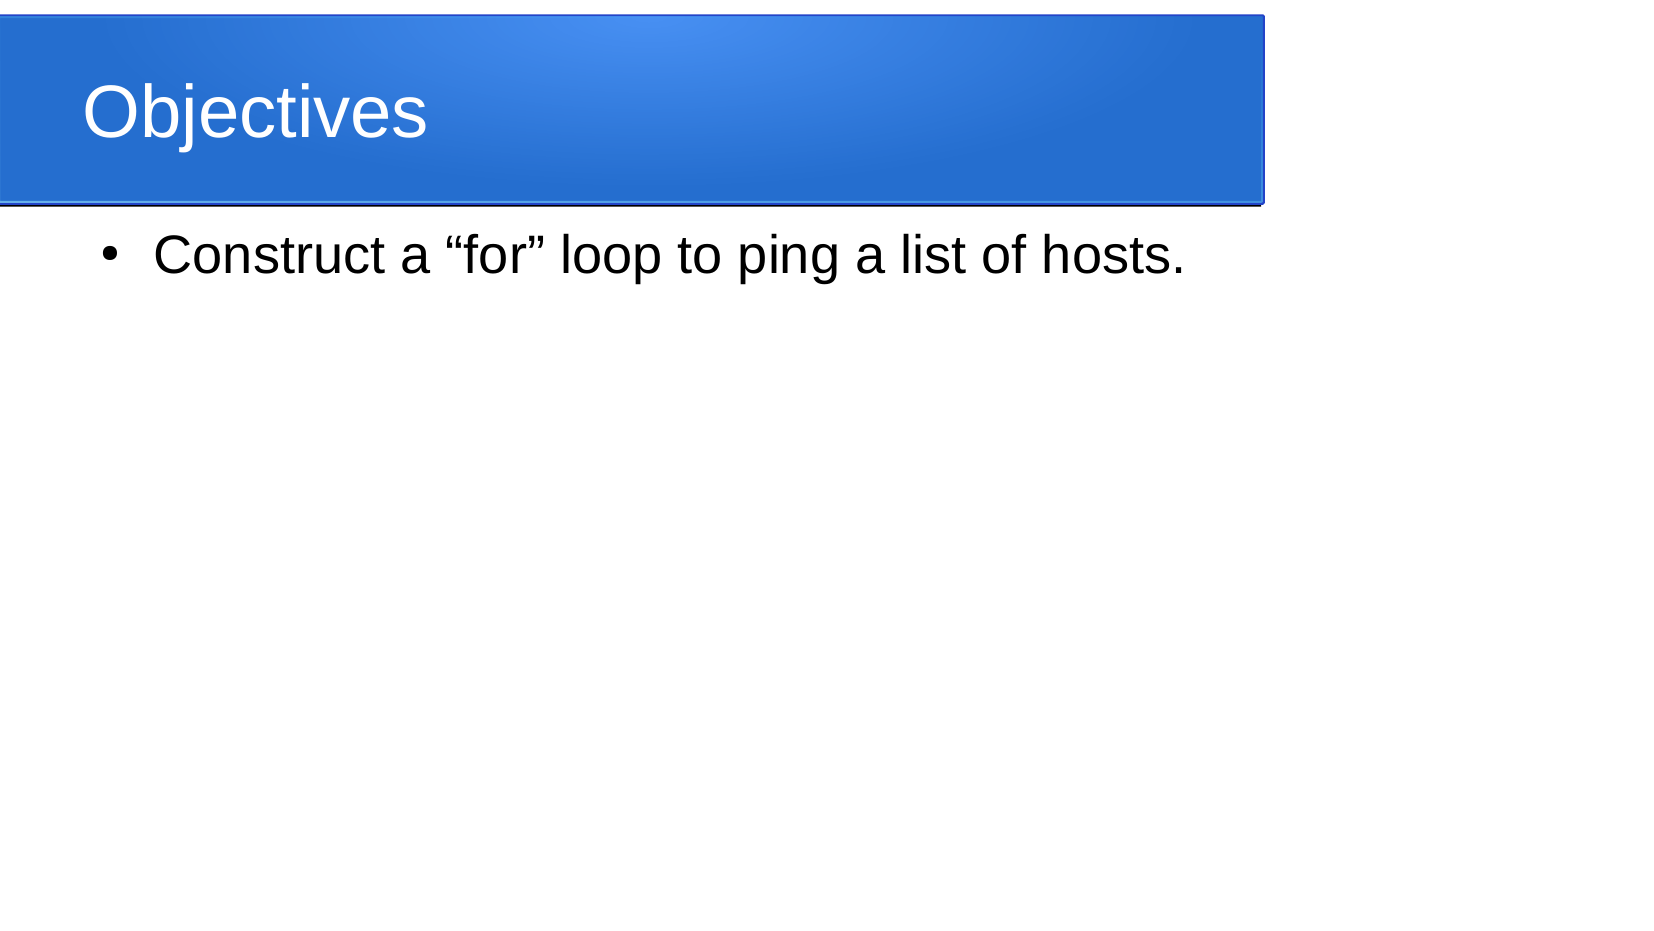

# Objectives
Construct a “for” loop to ping a list of hosts.